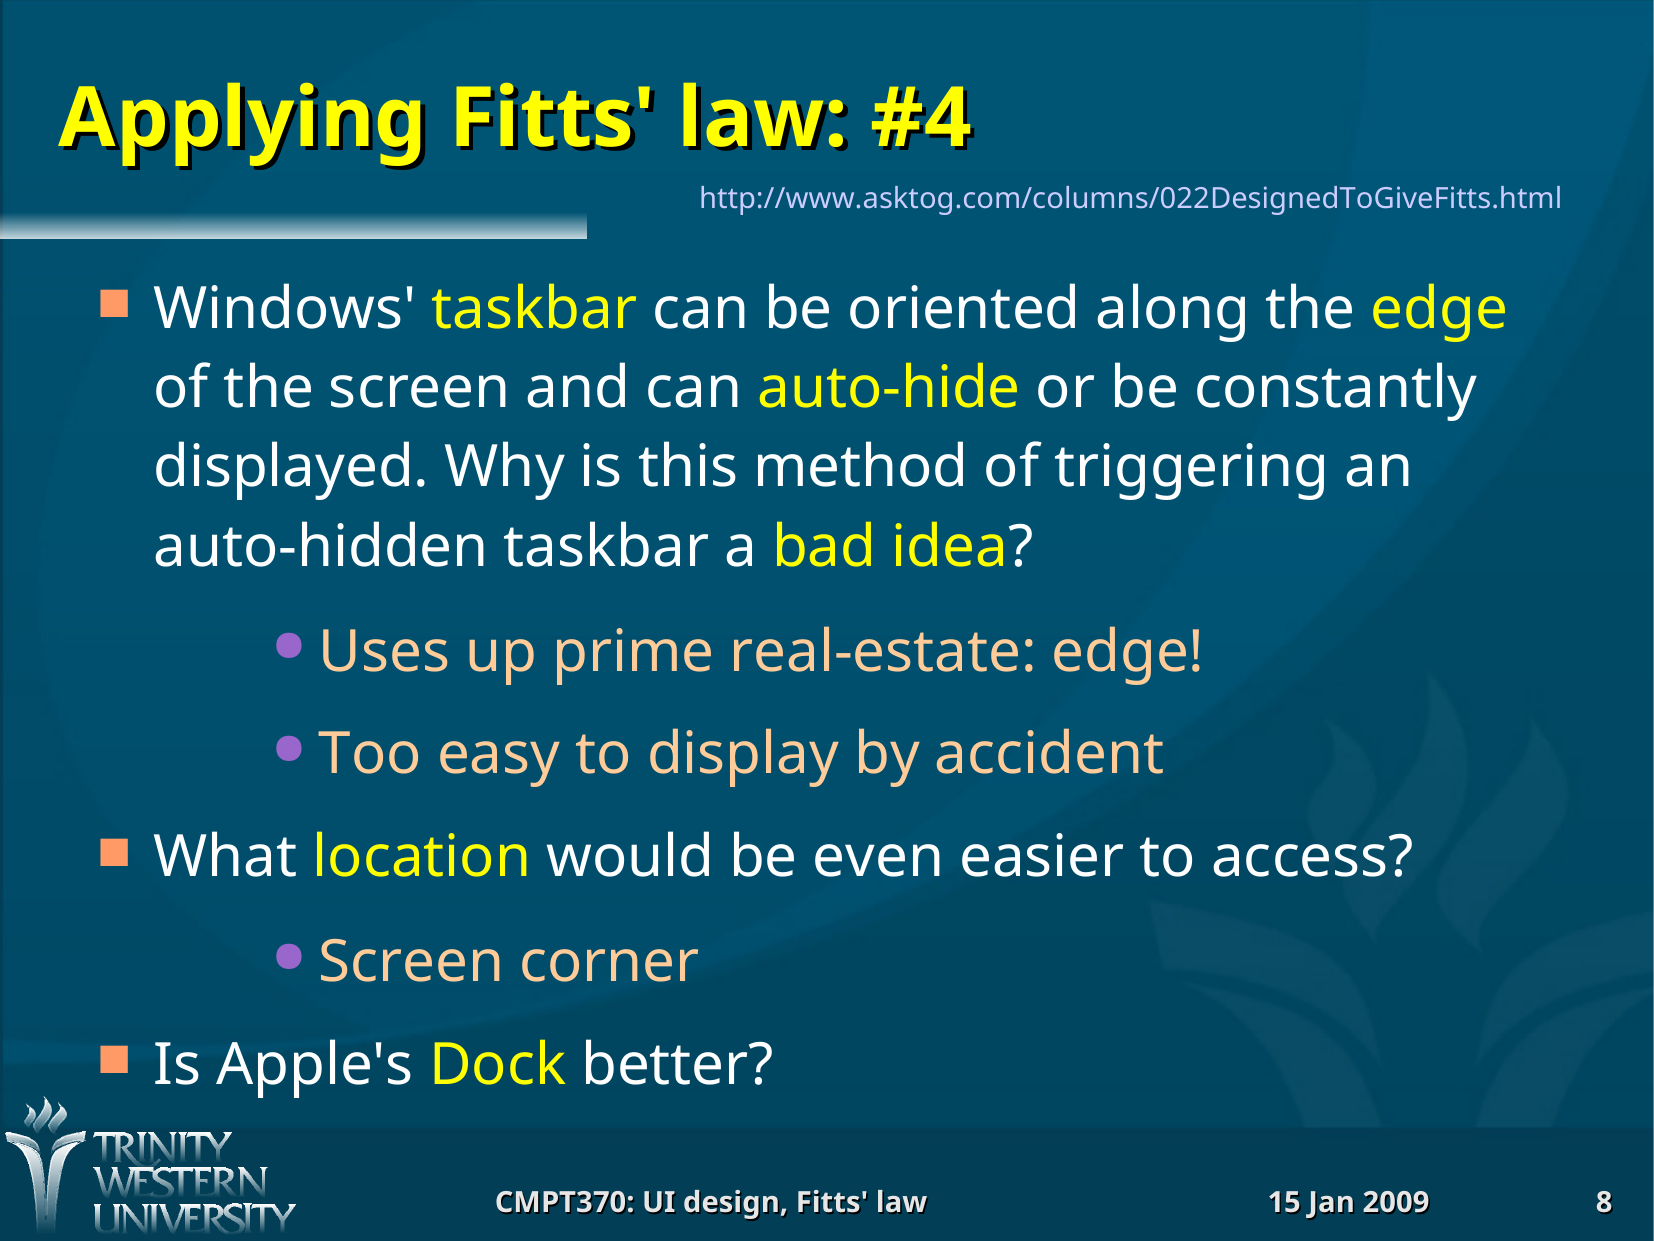

# Applying Fitts' law: #4
http://www.asktog.com/columns/022DesignedToGiveFitts.html
Windows' taskbar can be oriented along the edge of the screen and can auto-hide or be constantly displayed. Why is this method of triggering an auto-hidden taskbar a bad idea?
Uses up prime real-estate: edge!
Too easy to display by accident
What location would be even easier to access?
Screen corner
Is Apple's Dock better?
CMPT370: UI design, Fitts' law
15 Jan 2009
8